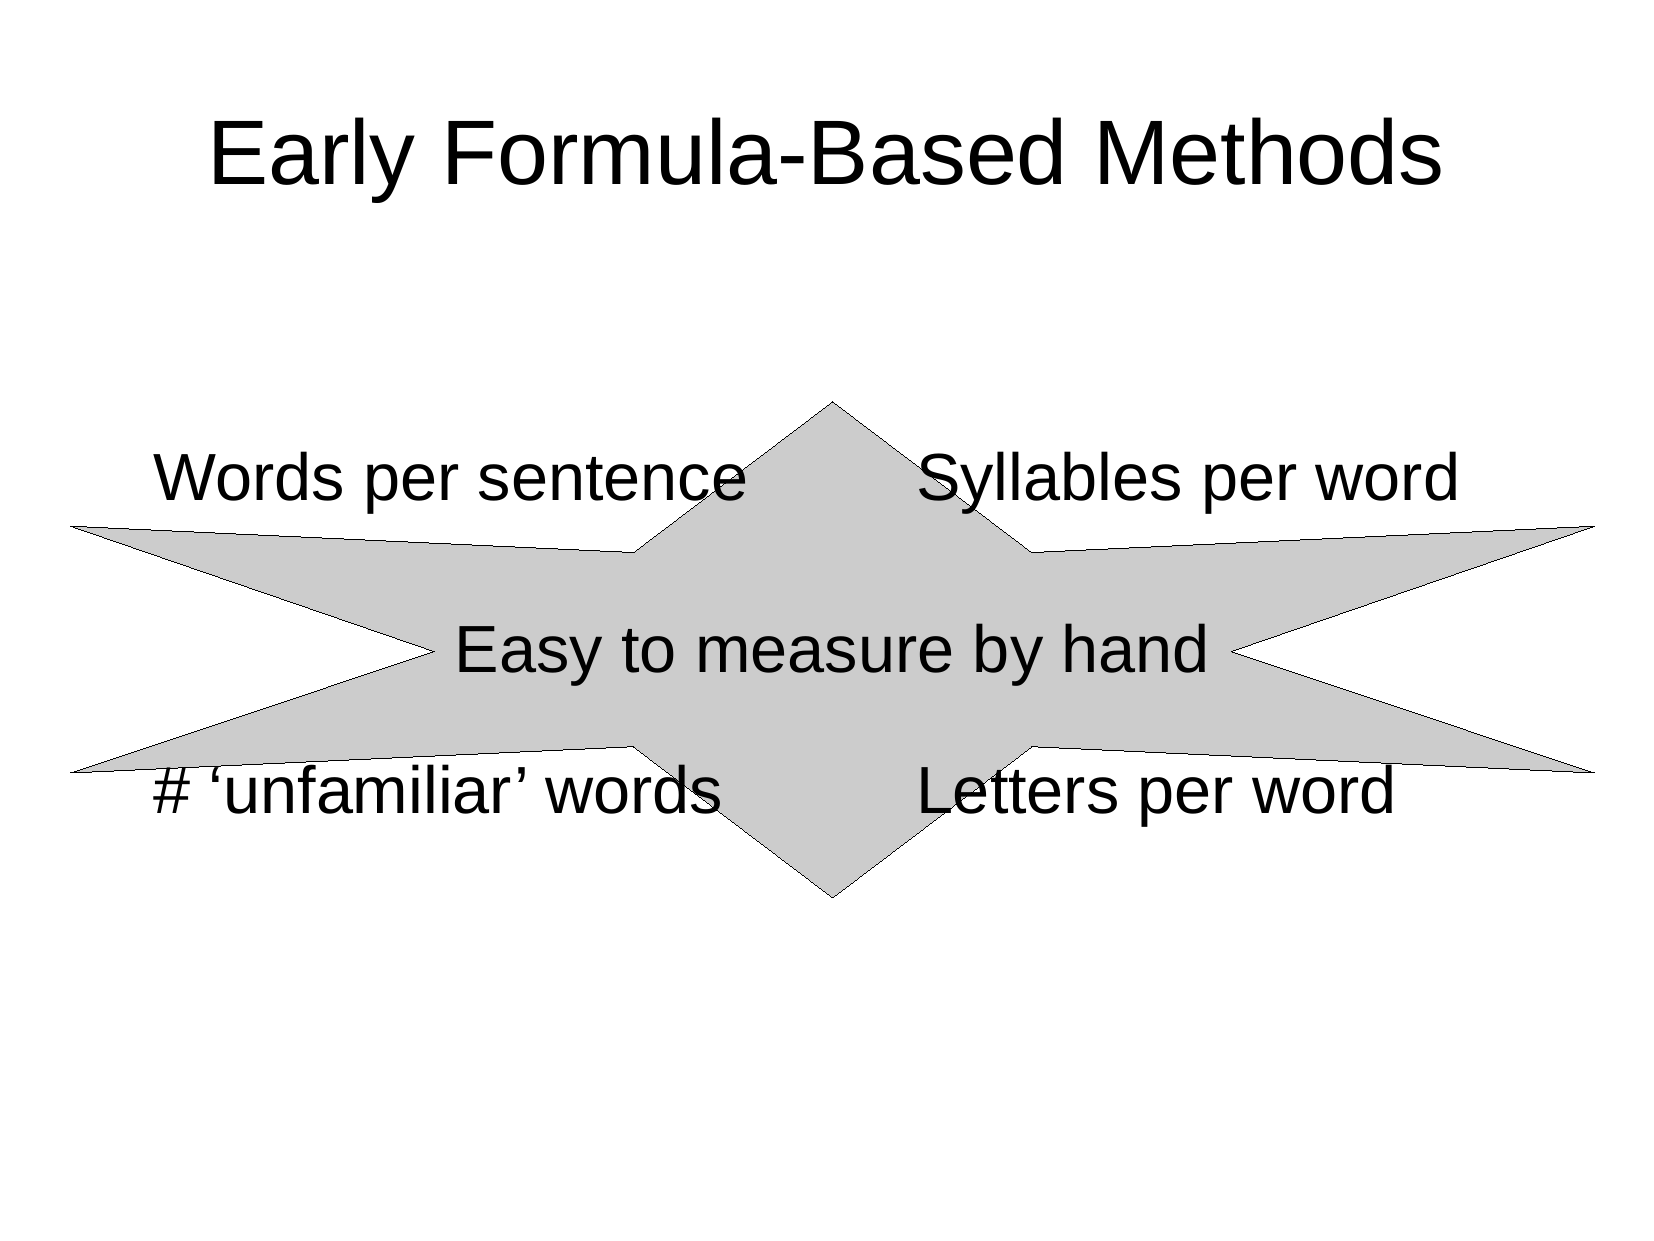

# Early Formula-Based Methods
Words per sentence
# ‘unfamiliar’ words
Syllables per word
Letters per word
Easy to measure by hand